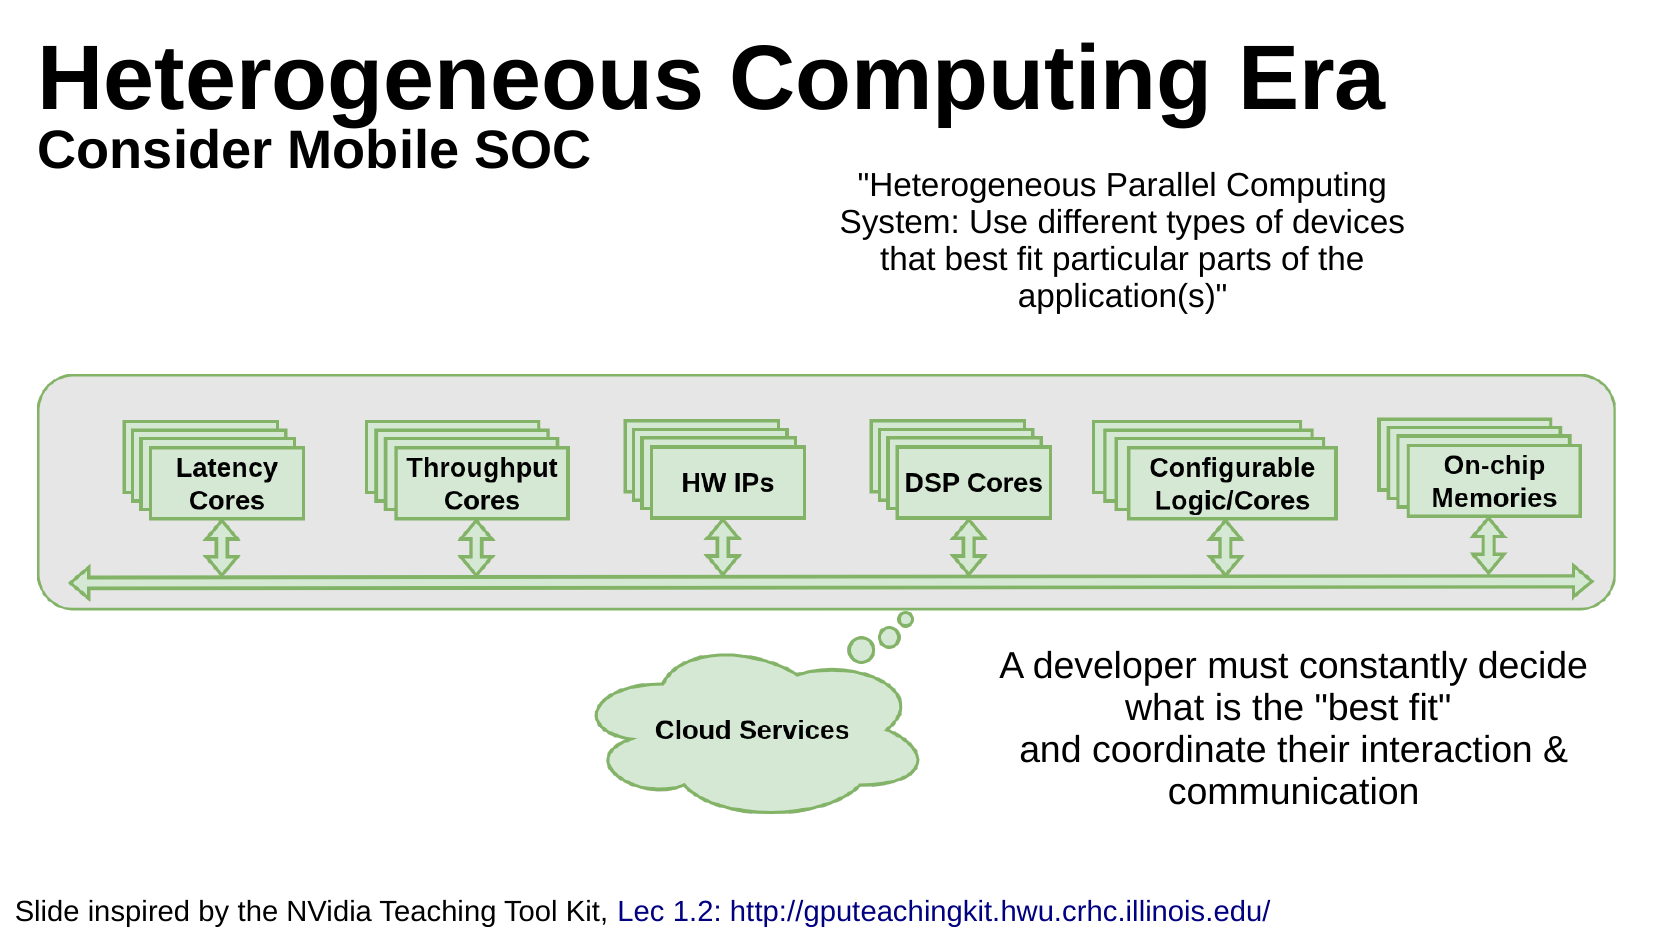

# Heterogeneous Computing Era
Consider Mobile SOC
"Heterogeneous Parallel Computing System: Use different types of devices that best fit particular parts of the application(s)"
A developer must constantly decide what is the "best fit"
and coordinate their interaction & communication
Slide inspired by the NVidia Teaching Tool Kit, Lec 1.2: http://gputeachingkit.hwu.crhc.illinois.edu/